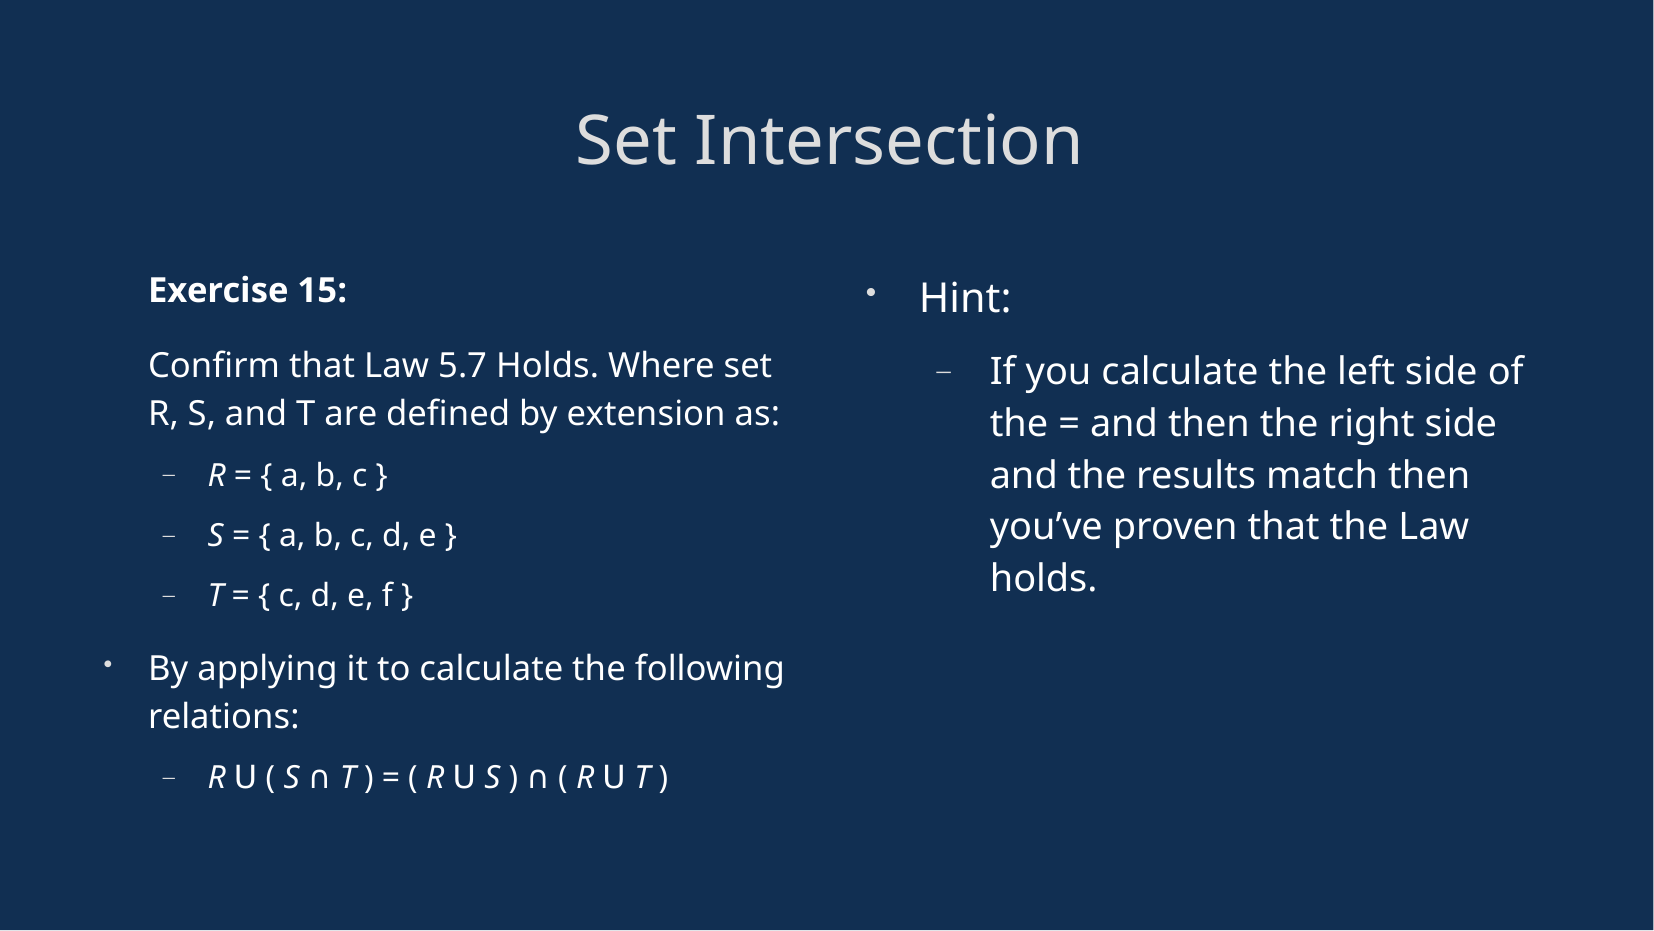

# Set Intersection
Exercise 15:
Confirm that Law 5.7 Holds. Where set R, S, and T are defined by extension as:
R = { a, b, c }
S = { a, b, c, d, e }
T = { c, d, e, f }
By applying it to calculate the following relations:
R 𝖴 ( S ∩ T ) = ( R 𝖴 S ) ∩ ( R 𝖴 T )
Hint:
If you calculate the left side of the = and then the right side and the results match then you’ve proven that the Law holds.